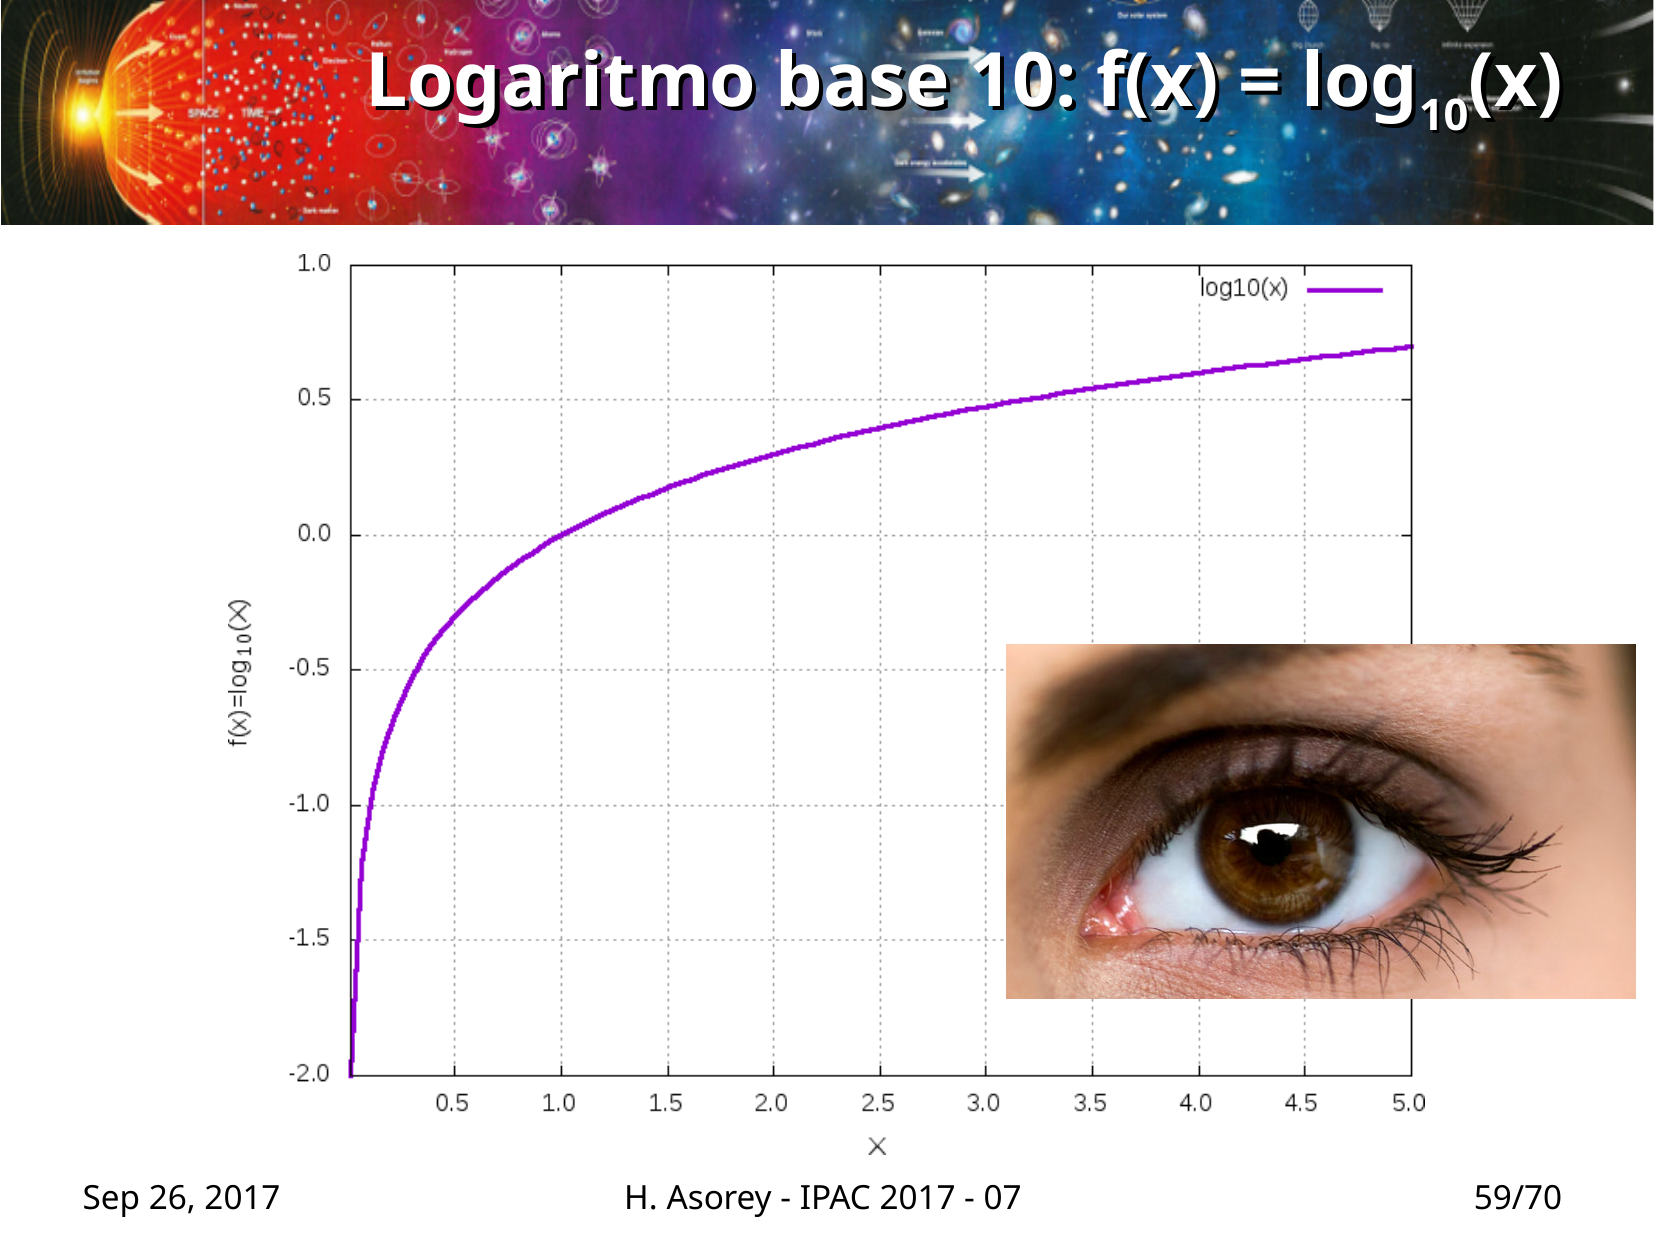

# Logaritmo base 10: f(x) = log10(x)
Sep 26, 2017
H. Asorey - IPAC 2017 - 07
59